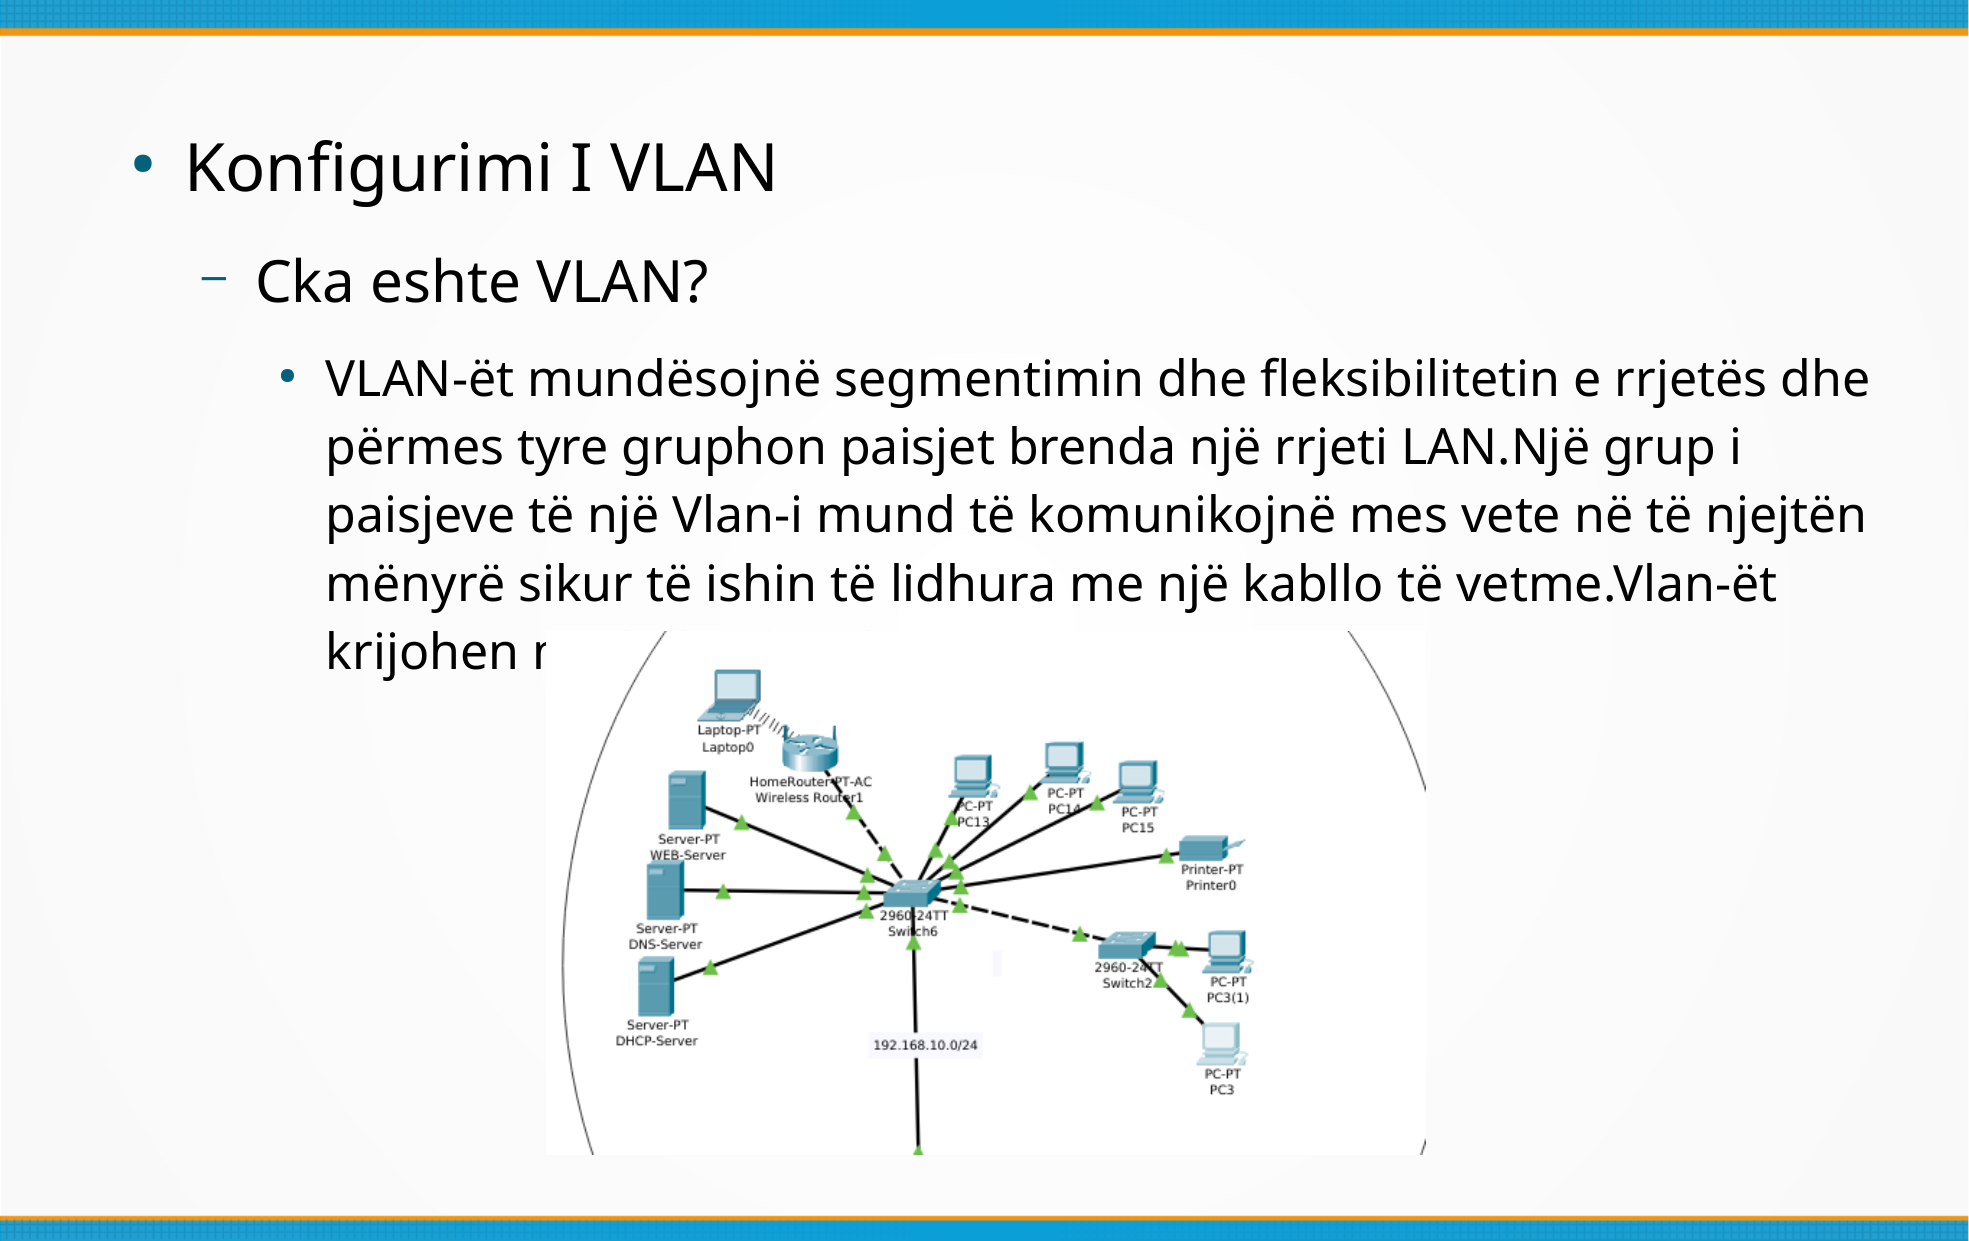

# Konfigurimi I VLAN
Cka eshte VLAN?
VLAN-ët mundësojnë segmentimin dhe fleksibilitetin e rrjetës dhe përmes tyre gruphon paisjet brenda një rrjeti LAN.Një grup i paisjeve të një Vlan-i mund të komunikojnë mes vete në të njejtën mënyrë sikur të ishin të lidhura me një kabllo të vetme.Vlan-ët krijohen me lidhje logjike.